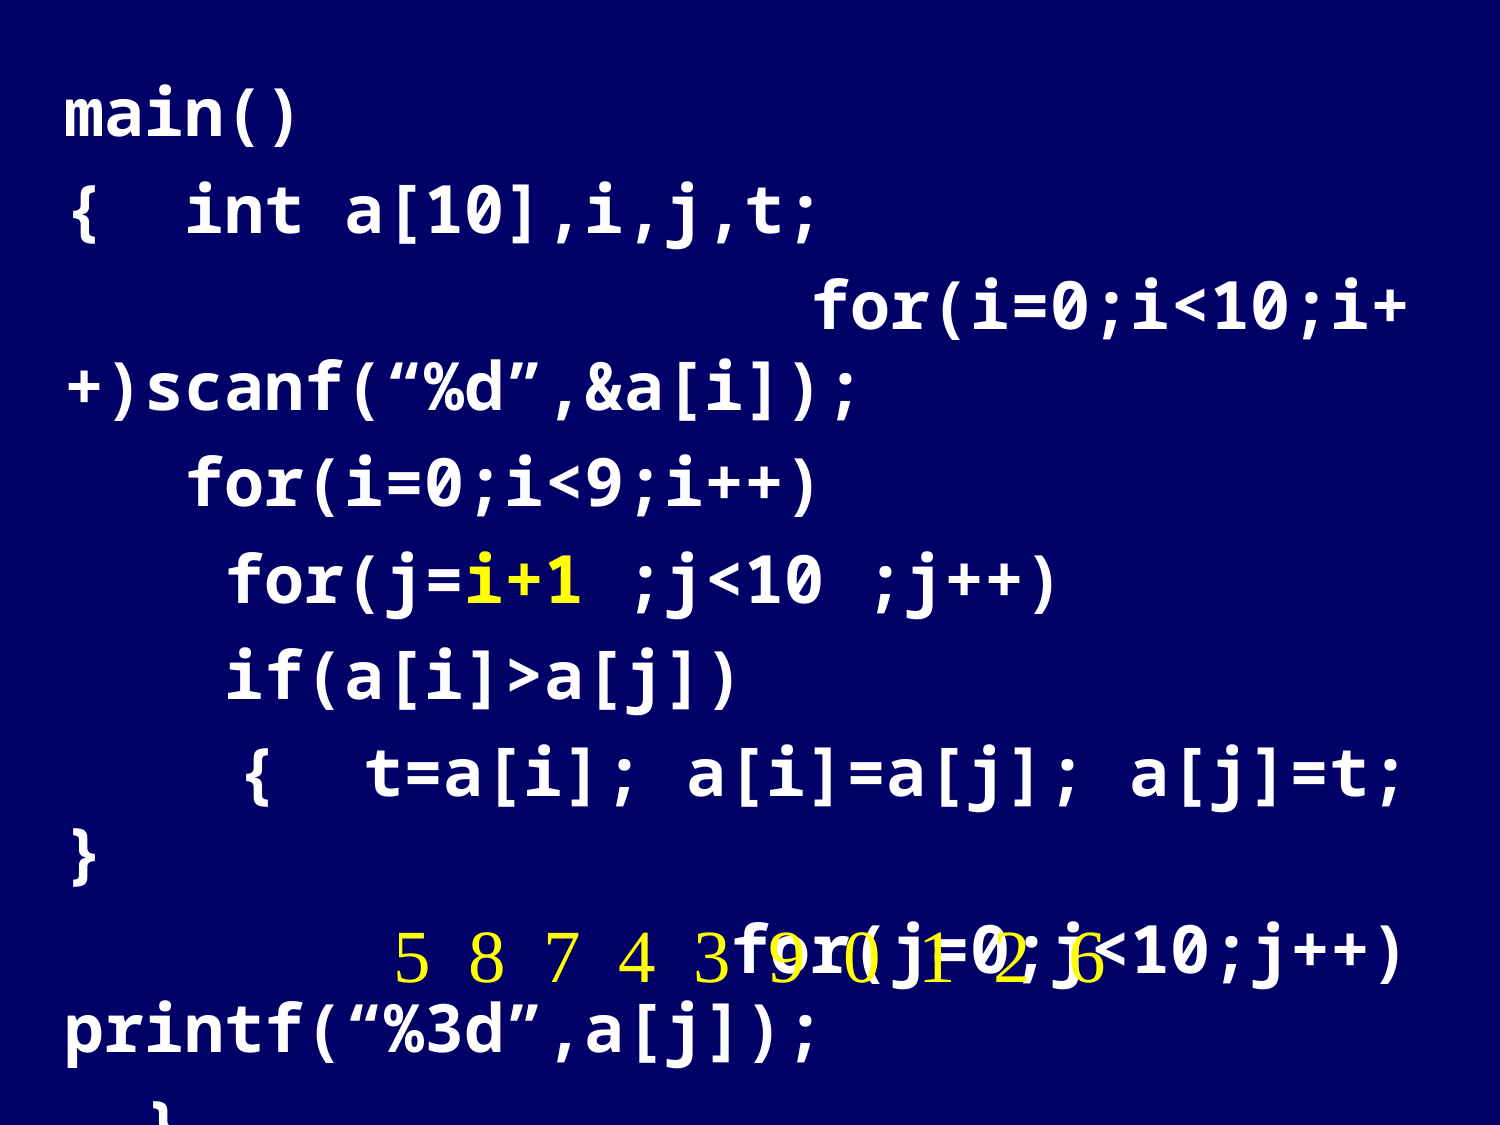

# main()
{ int a[10],i,j,t;
 for(i=0;i<10;i++)scanf(“%d”,&a[i]);
 for(i=0;i<9;i++)
 for(j=i+1 ;j<10 ;j++)
 if(a[i]>a[j])
 { t=a[i]; a[i]=a[j]; a[j]=t; }
 for(j=0;j<10;j++) printf(“%3d”,a[j]);
 }
5 8 7 4 3 9 0 1 2 6